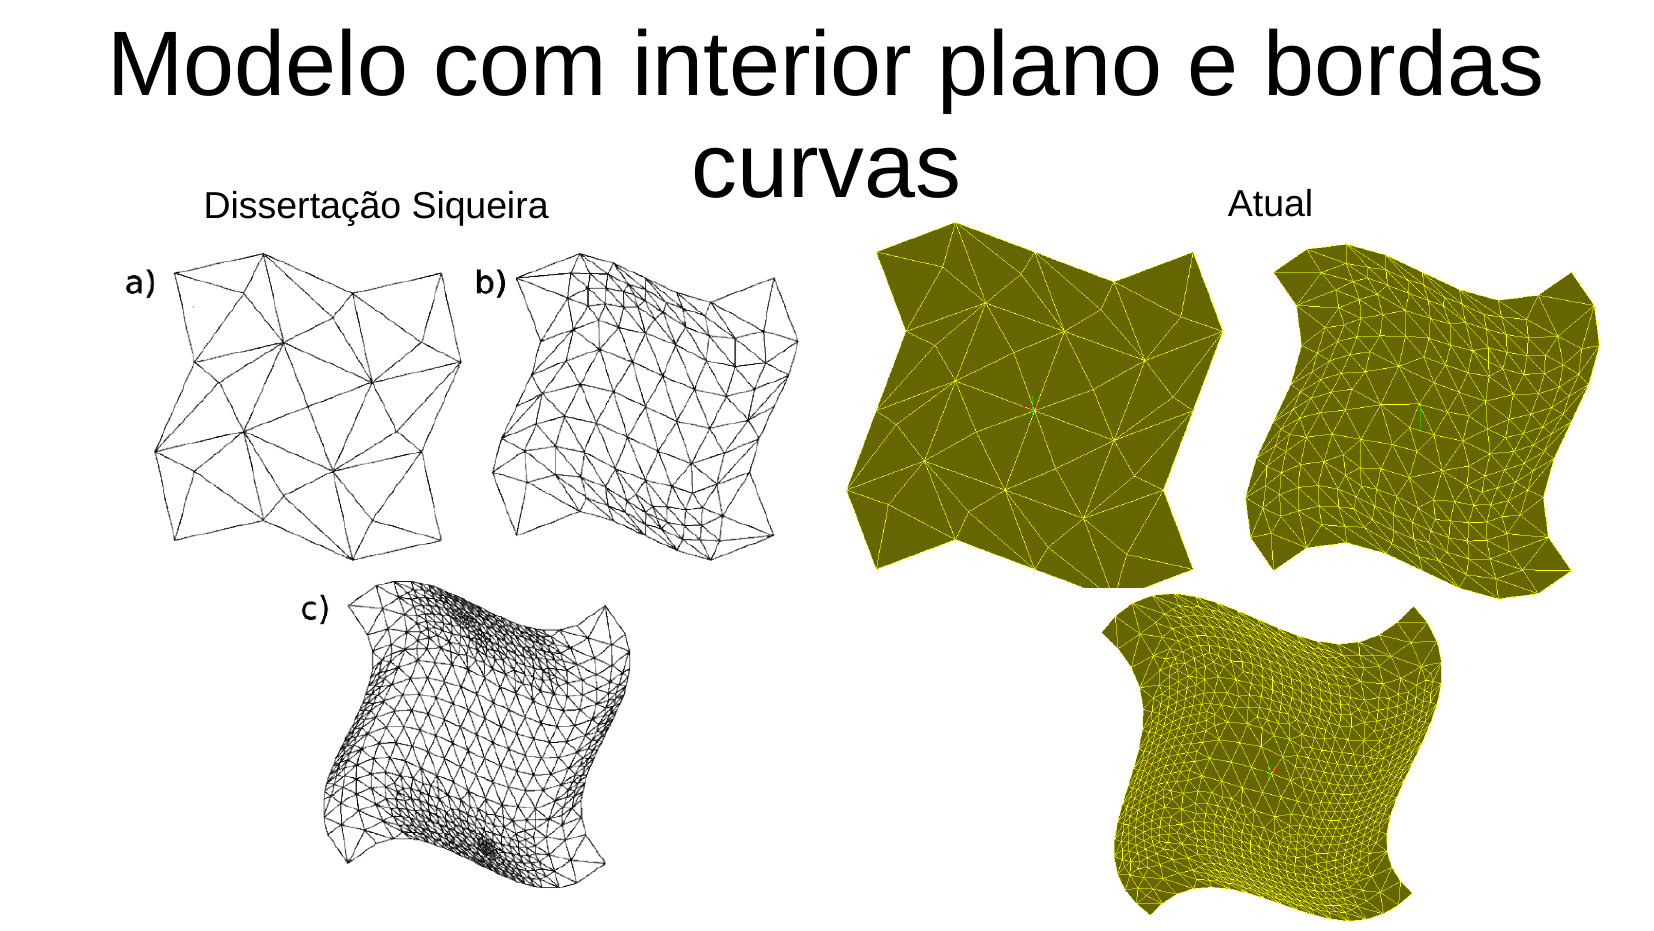

# Modelo com interior plano e bordas curvas
Atual
Dissertação Siqueira